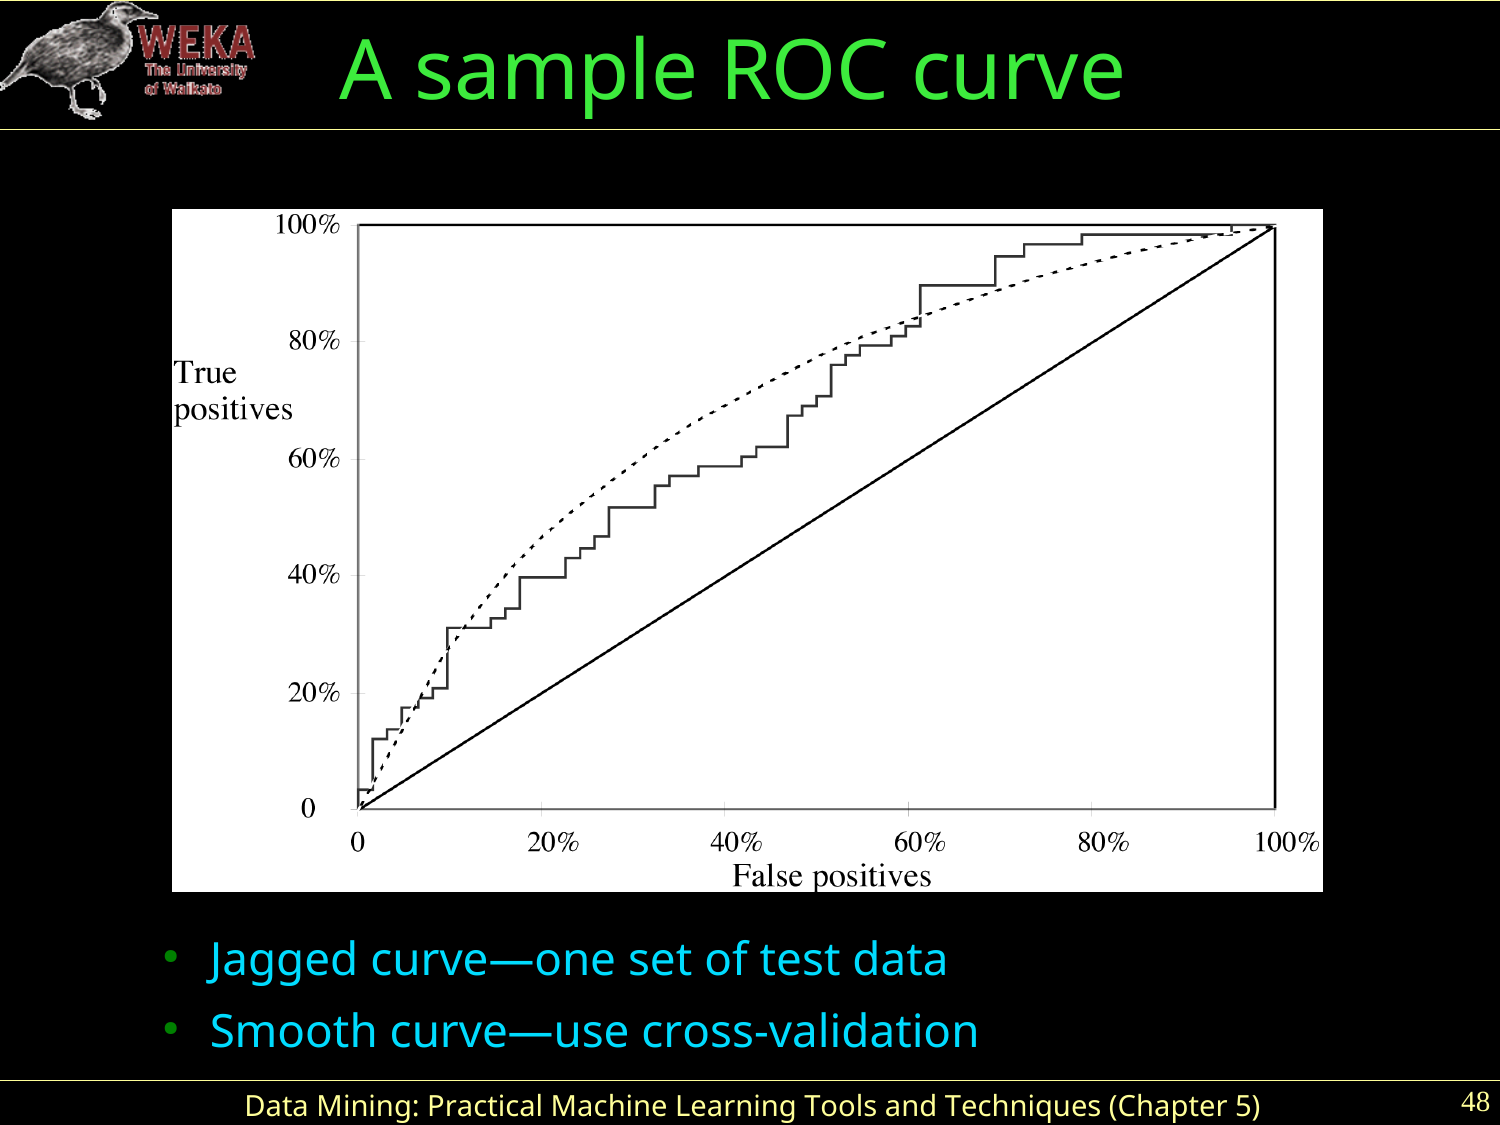

# A sample ROC curve
Jagged curve—one set of test data
Smooth curve—use cross-validation
Data Mining: Practical Machine Learning Tools and Techniques (Chapter 5)
48